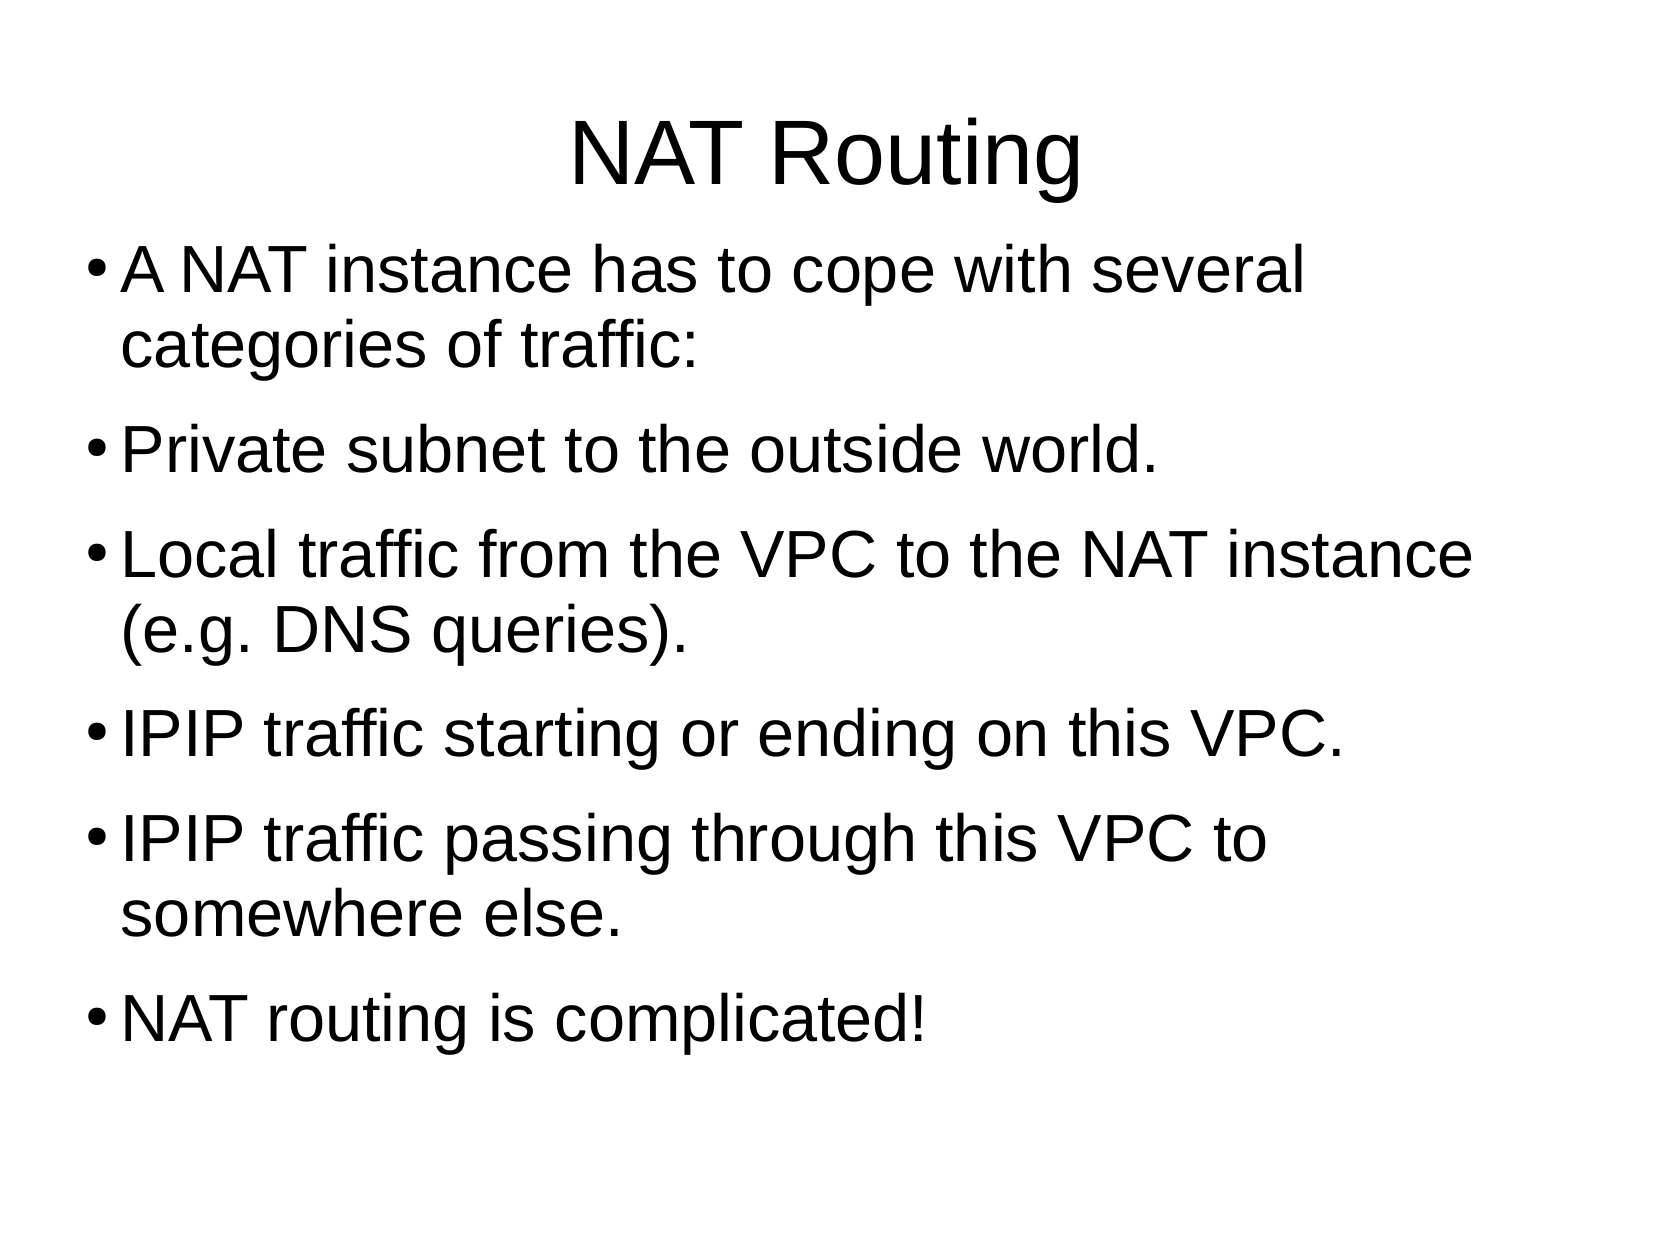

# NAT Routing
A NAT instance has to cope with several categories of traffic:
Private subnet to the outside world.
Local traffic from the VPC to the NAT instance (e.g. DNS queries).
IPIP traffic starting or ending on this VPC.
IPIP traffic passing through this VPC to somewhere else.
NAT routing is complicated!